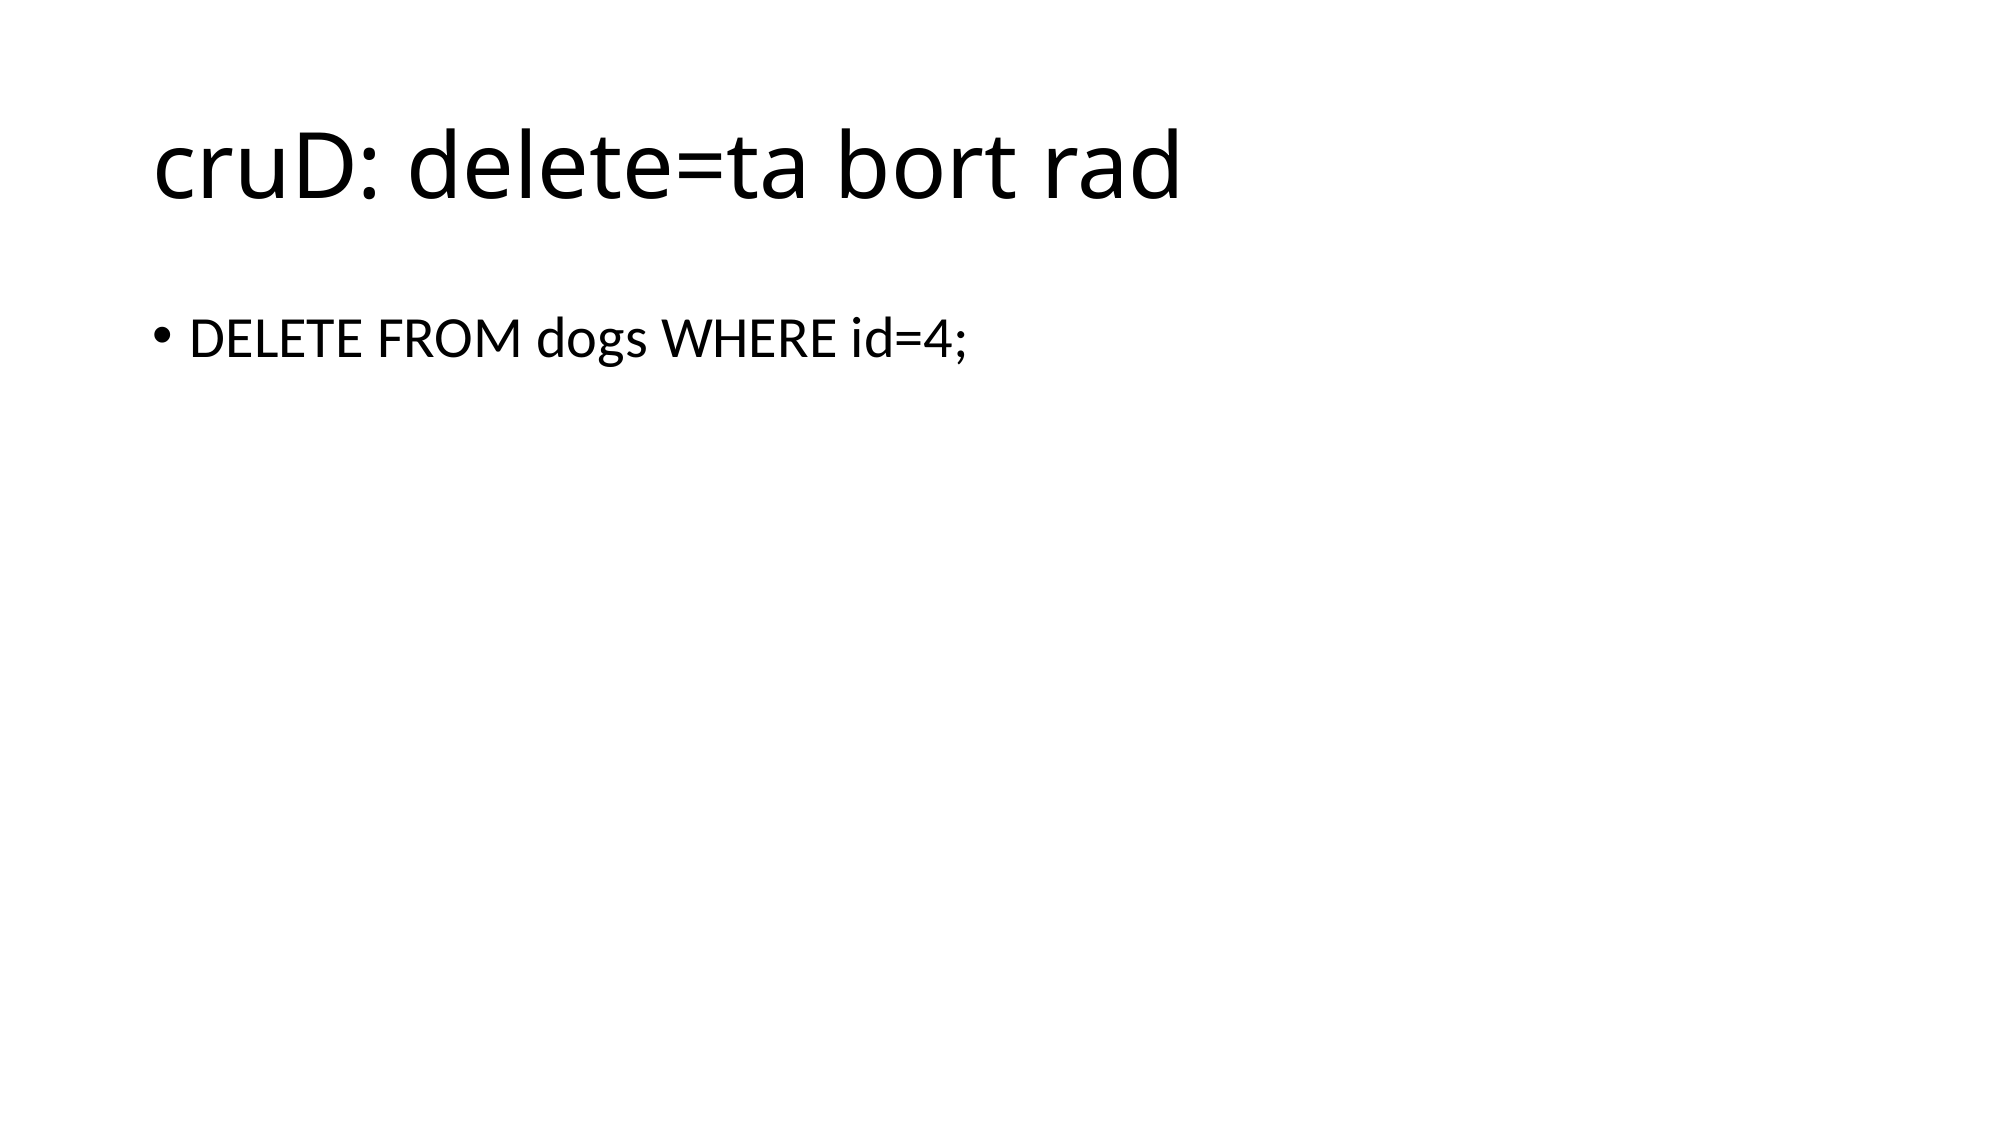

# cruD: delete=ta bort rad
DELETE FROM dogs WHERE id=4;